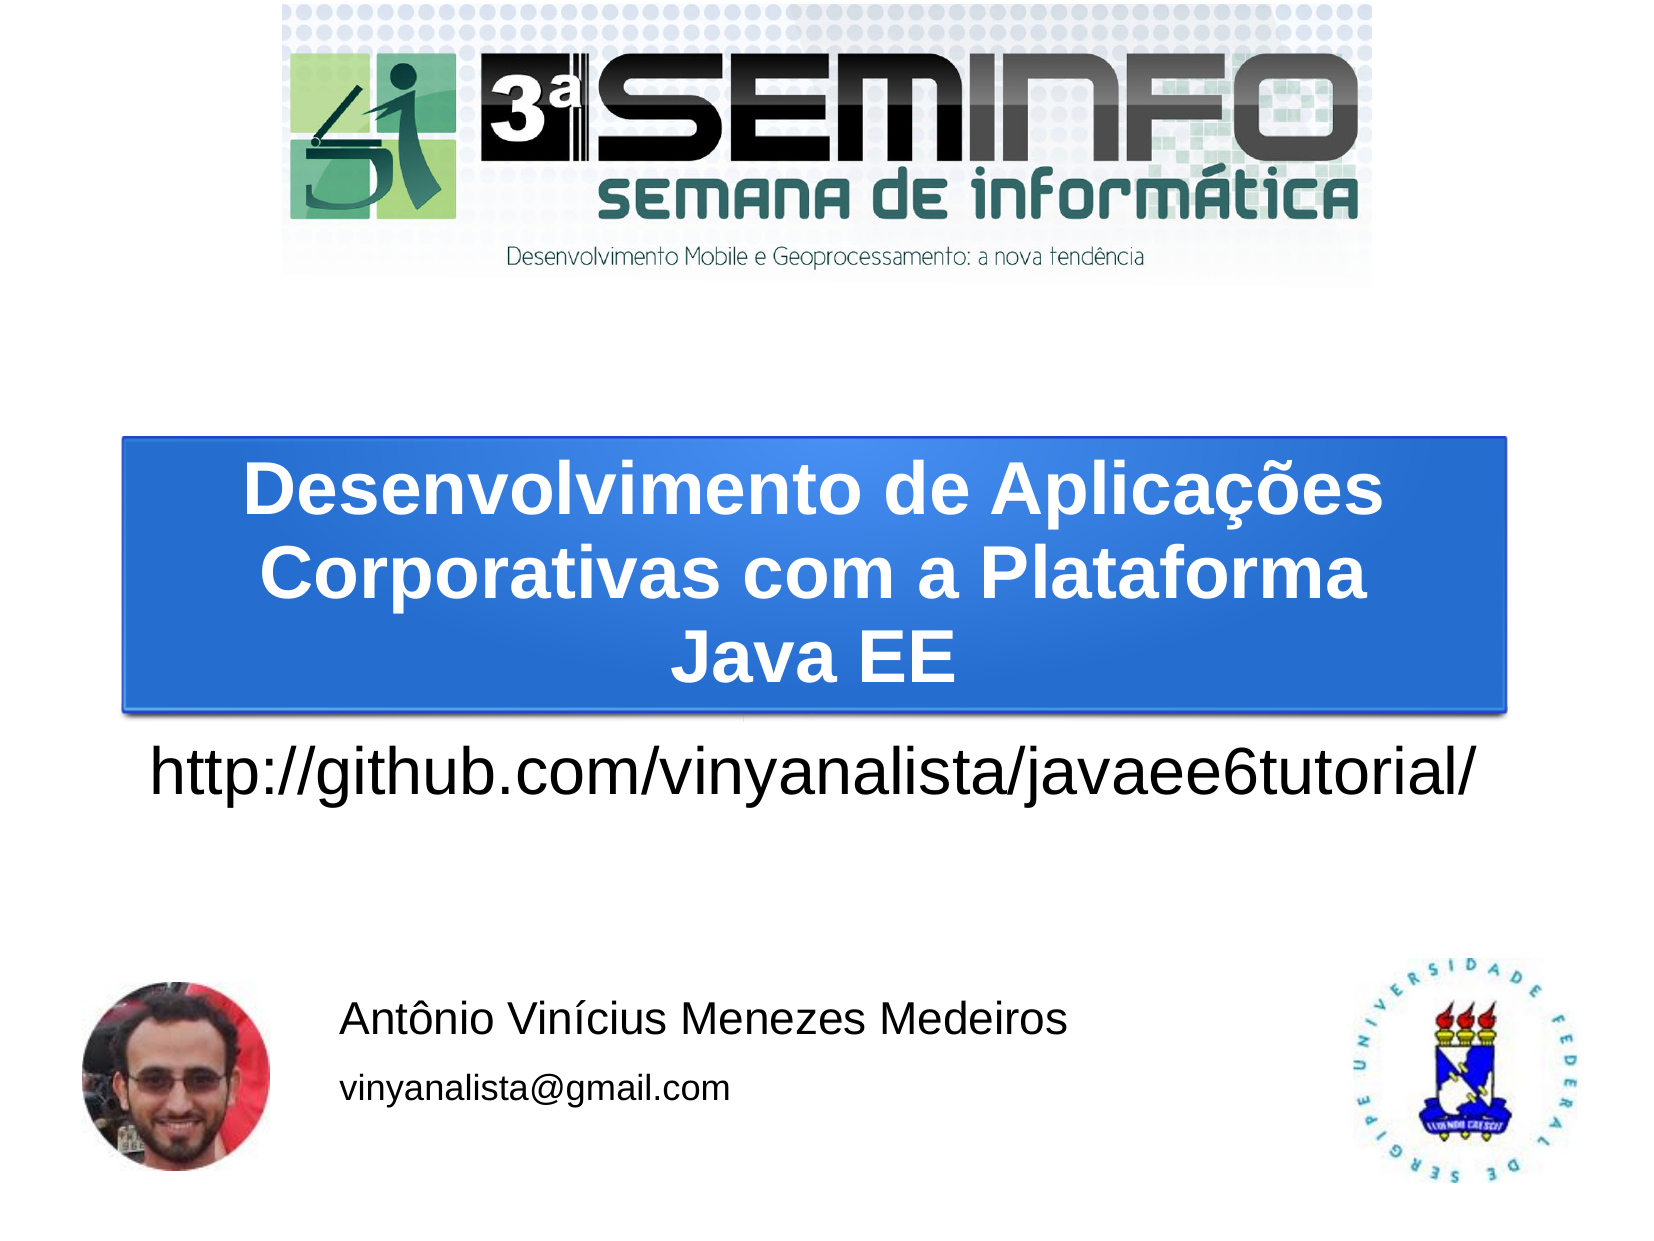

# Desenvolvimento de Aplicações Corporativas com a Plataforma Java EE
http://github.com/vinyanalista/javaee6tutorial/